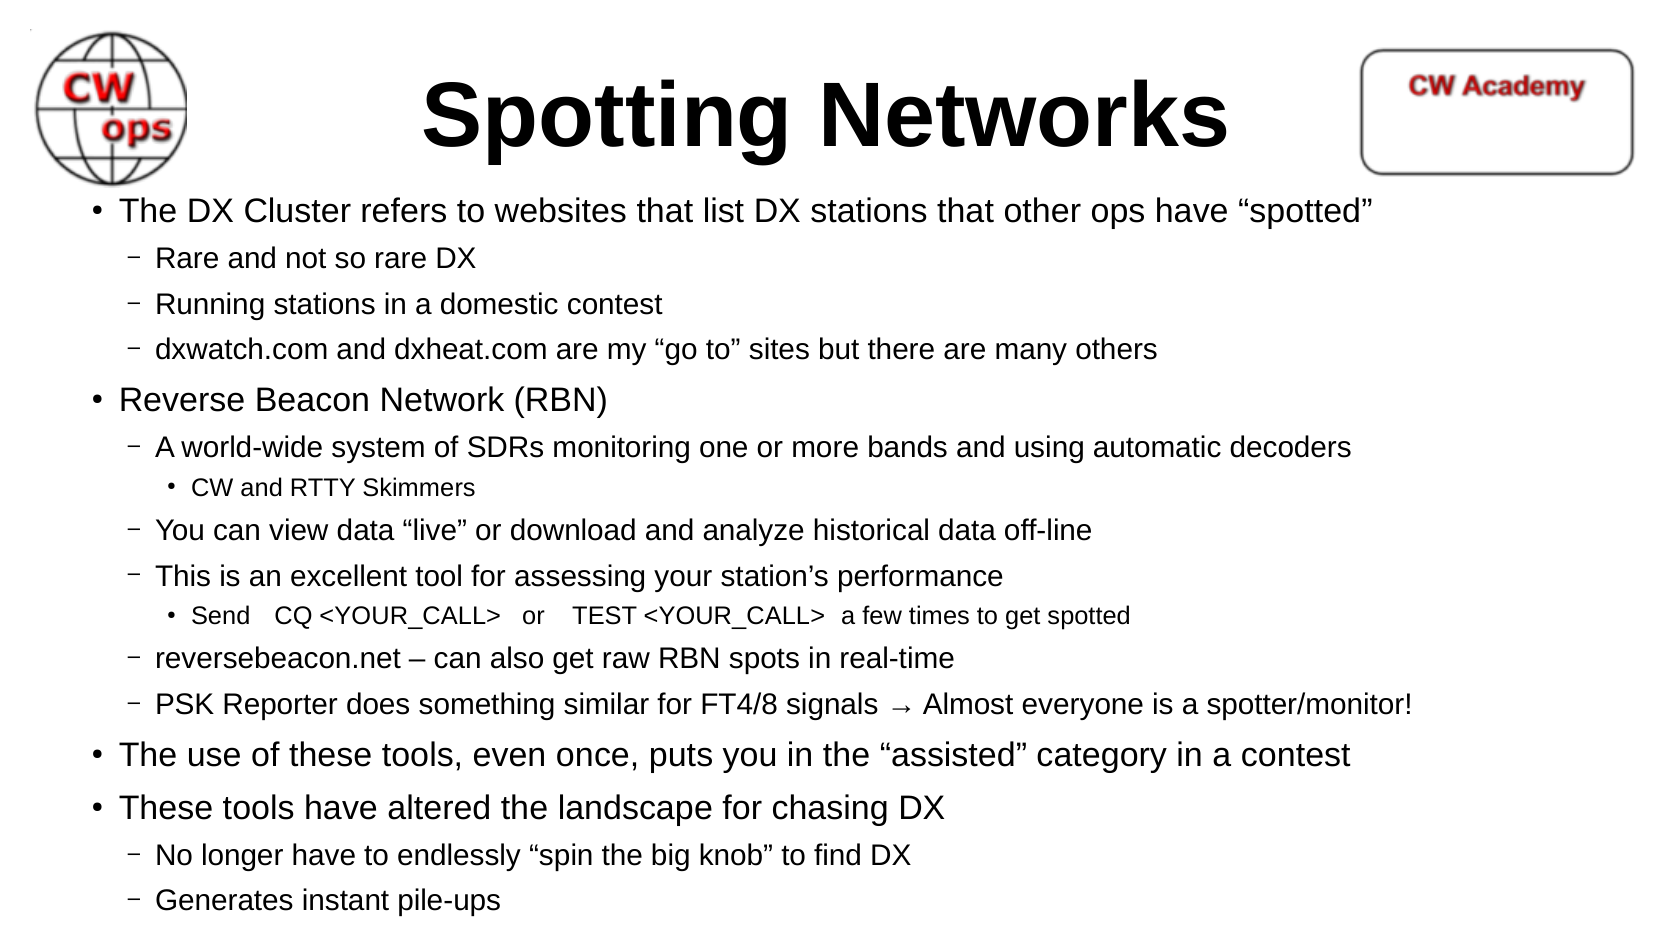

Spotting Networks
# The DX Cluster refers to websites that list DX stations that other ops have “spotted”
Rare and not so rare DX
Running stations in a domestic contest
dxwatch.com and dxheat.com are my “go to” sites but there are many others
Reverse Beacon Network (RBN)
A world-wide system of SDRs monitoring one or more bands and using automatic decoders
CW and RTTY Skimmers
You can view data “live” or download and analyze historical data off-line
This is an excellent tool for assessing your station’s performance
Send	 CQ <YOUR_CALL> or TEST <YOUR_CALL> 	a few times to get spotted
reversebeacon.net – can also get raw RBN spots in real-time
PSK Reporter does something similar for FT4/8 signals → Almost everyone is a spotter/monitor!
The use of these tools, even once, puts you in the “assisted” category in a contest
These tools have altered the landscape for chasing DX
No longer have to endlessly “spin the big knob” to find DX
Generates instant pile-ups